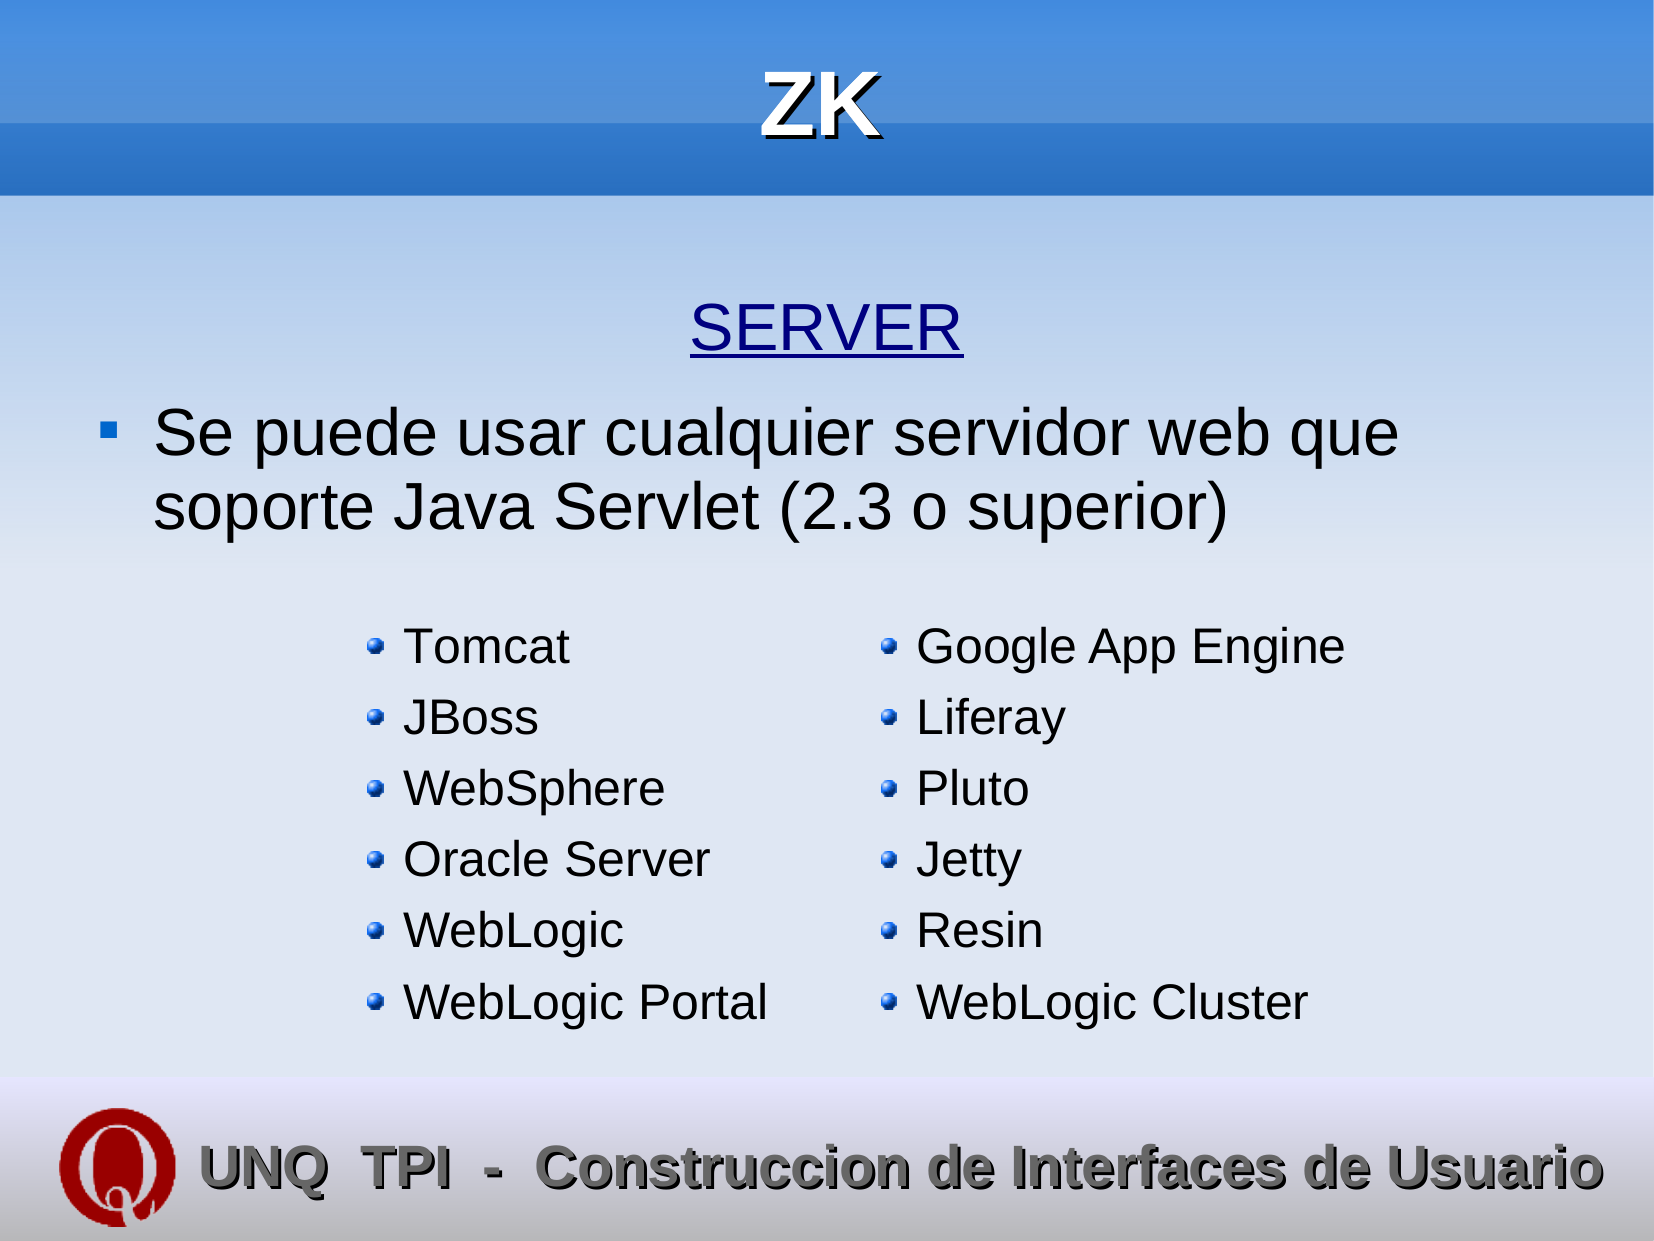

# ZK
ZK
SERVER
Se puede usar cualquier servidor web que soporte Java Servlet (2.3 o superior)
| Tomcat | Google App Engine |
| --- | --- |
| JBoss | Liferay |
| WebSphere | Pluto |
| Oracle Server | Jetty |
| WebLogic | Resin |
| WebLogic Portal | WebLogic Cluster |
UNQ TPI - Construccion de Interfaces de Usuario